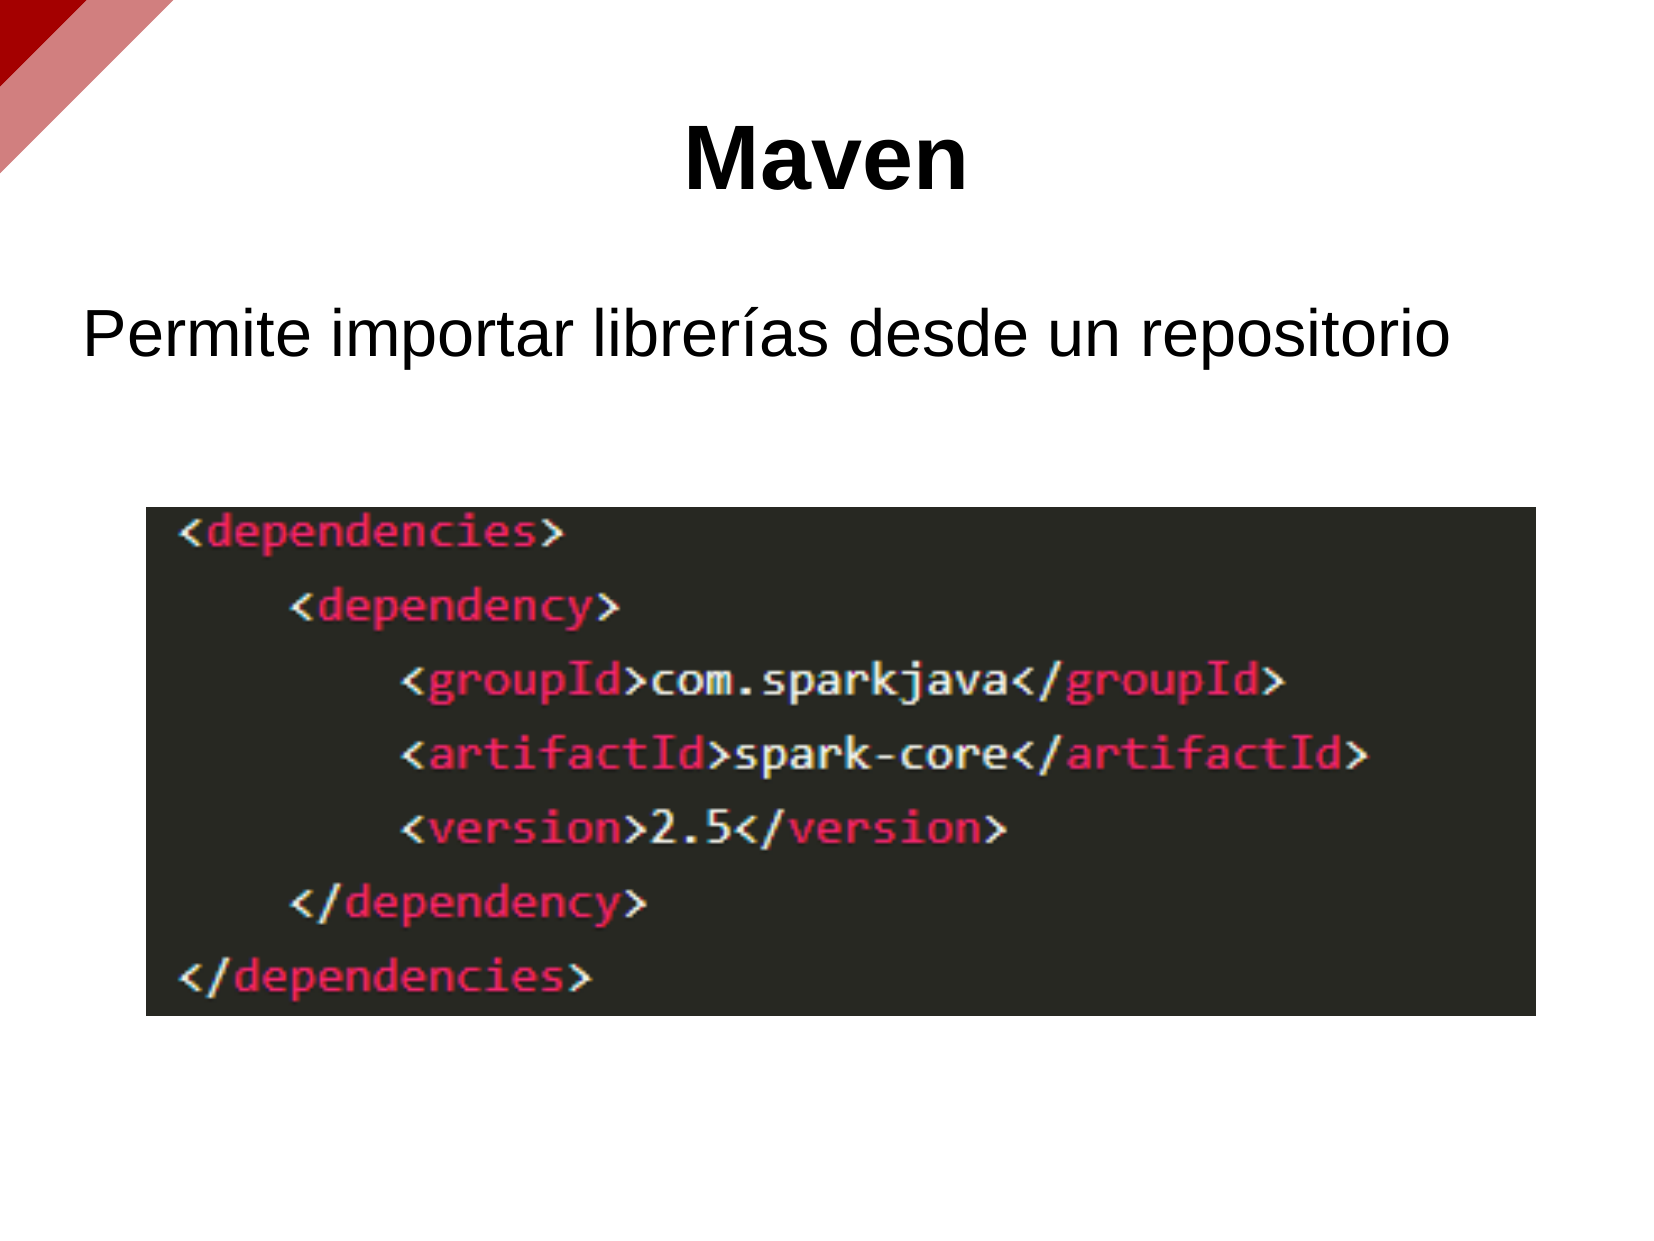

# Maven
Permite importar librerías desde un repositorio